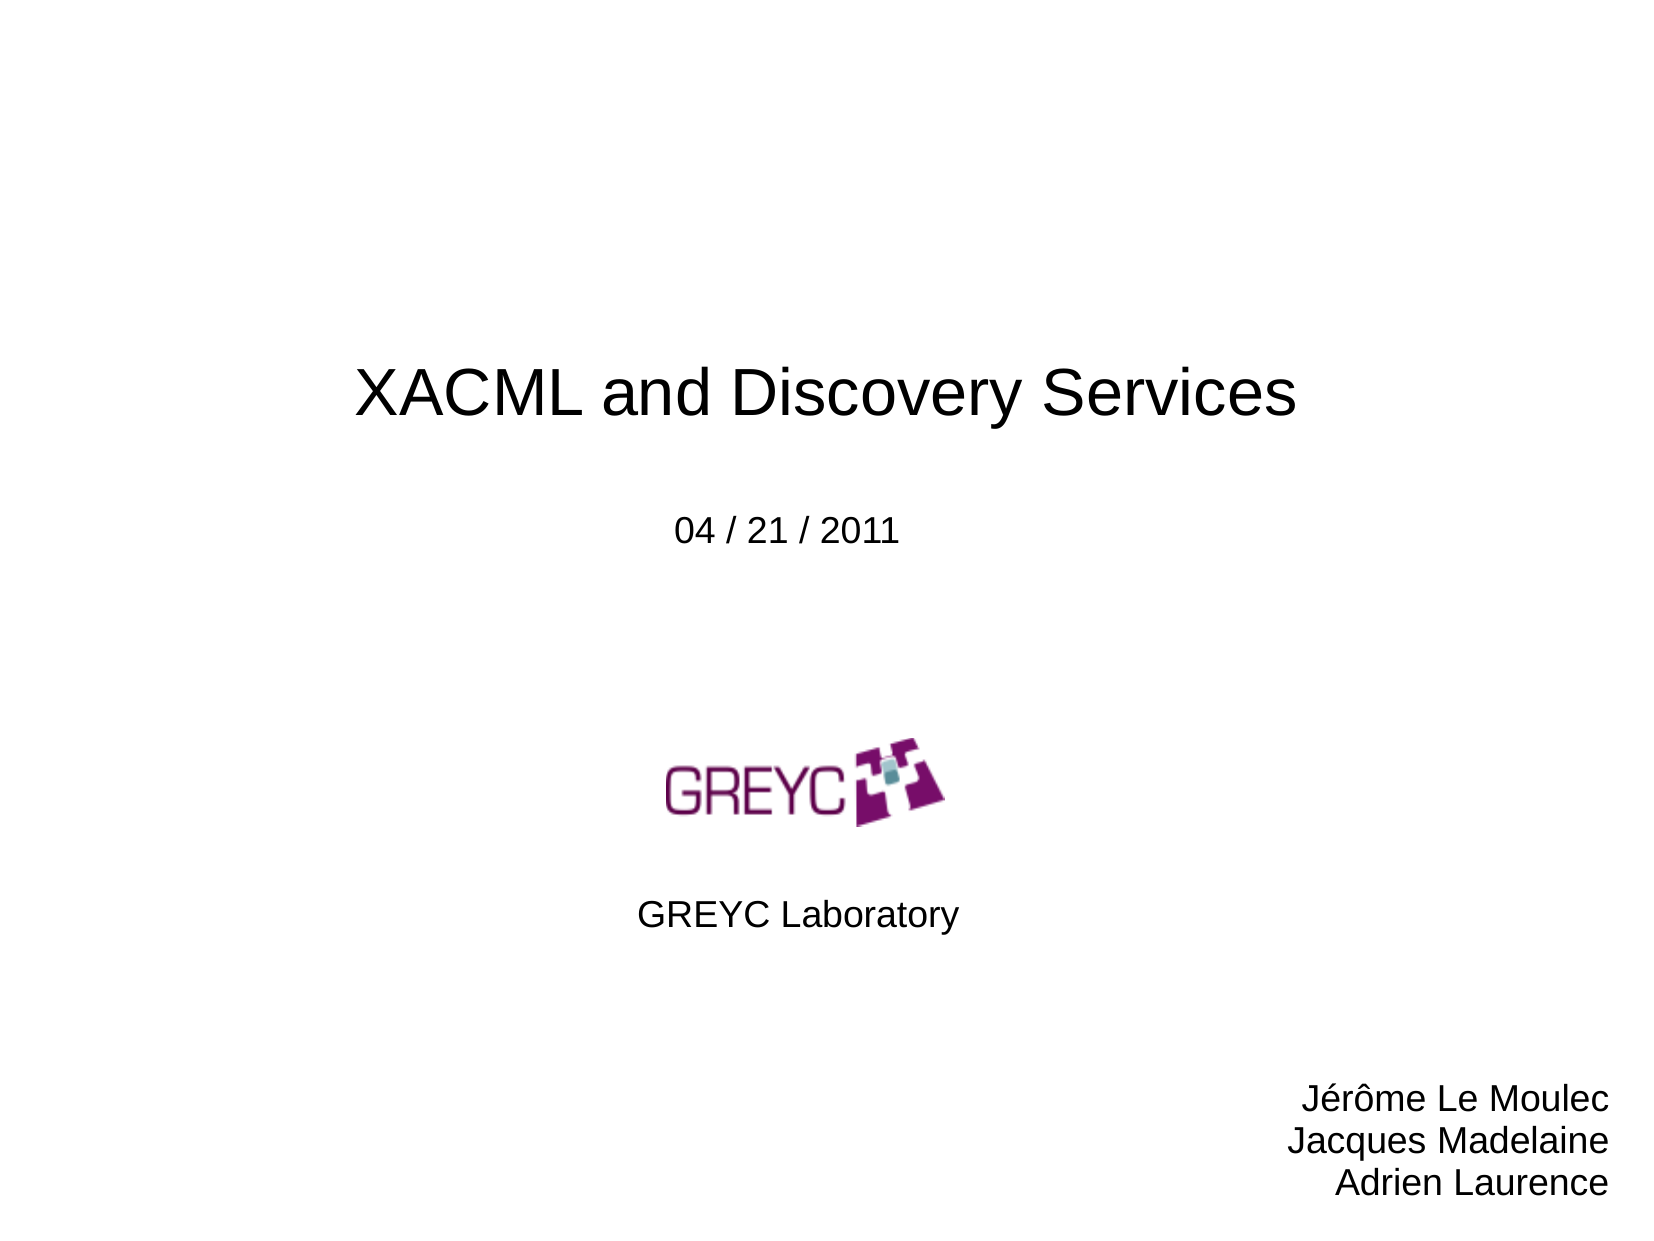

# XACML and Discovery Services
04 / 21 / 2011
GREYC Laboratory
Jérôme Le Moulec
Jacques Madelaine
Adrien Laurence